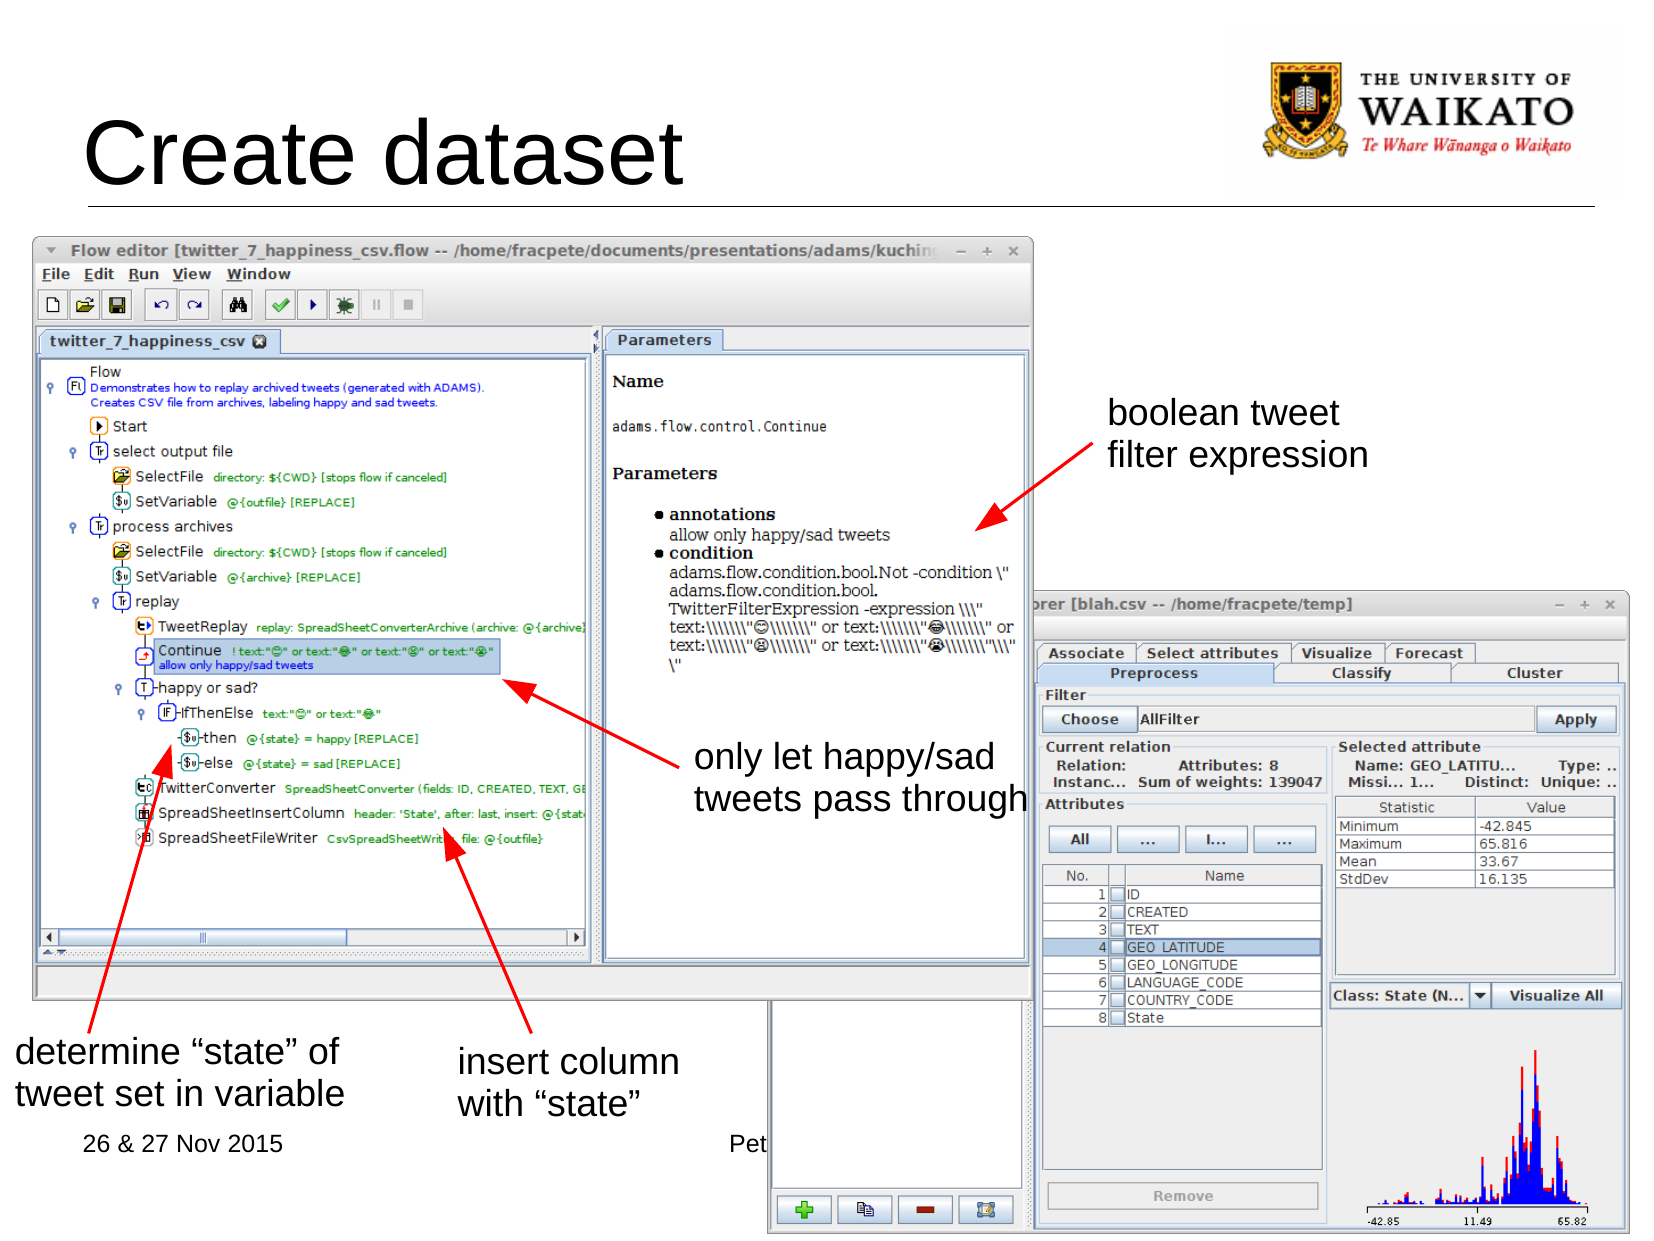

# Create dataset
boolean tweet
filter expression
only let happy/sad
tweets pass through
determine “state” of
tweet set in variable
insert column
with “state”
26 & 27 Nov 2015
Peter Reutemann
19